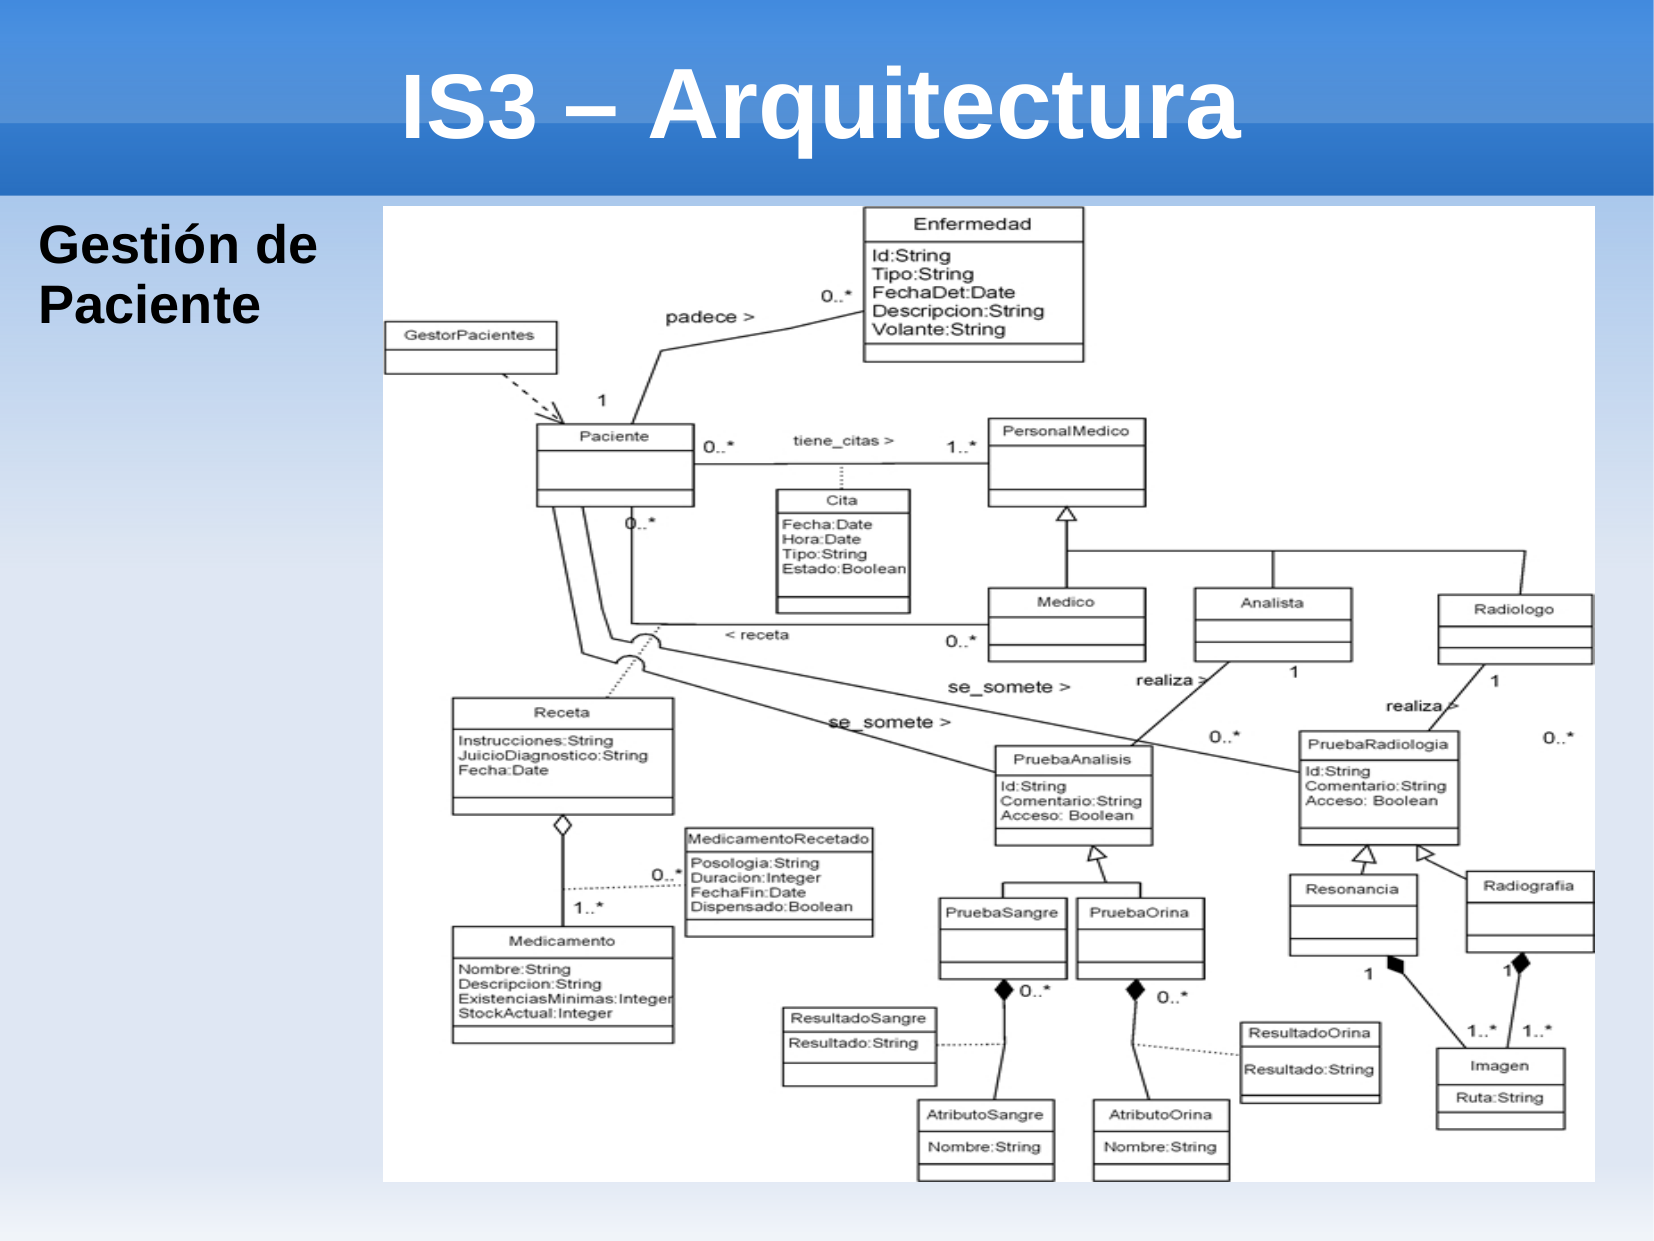

# IS3 – Arquitectura
Gestión de
Paciente